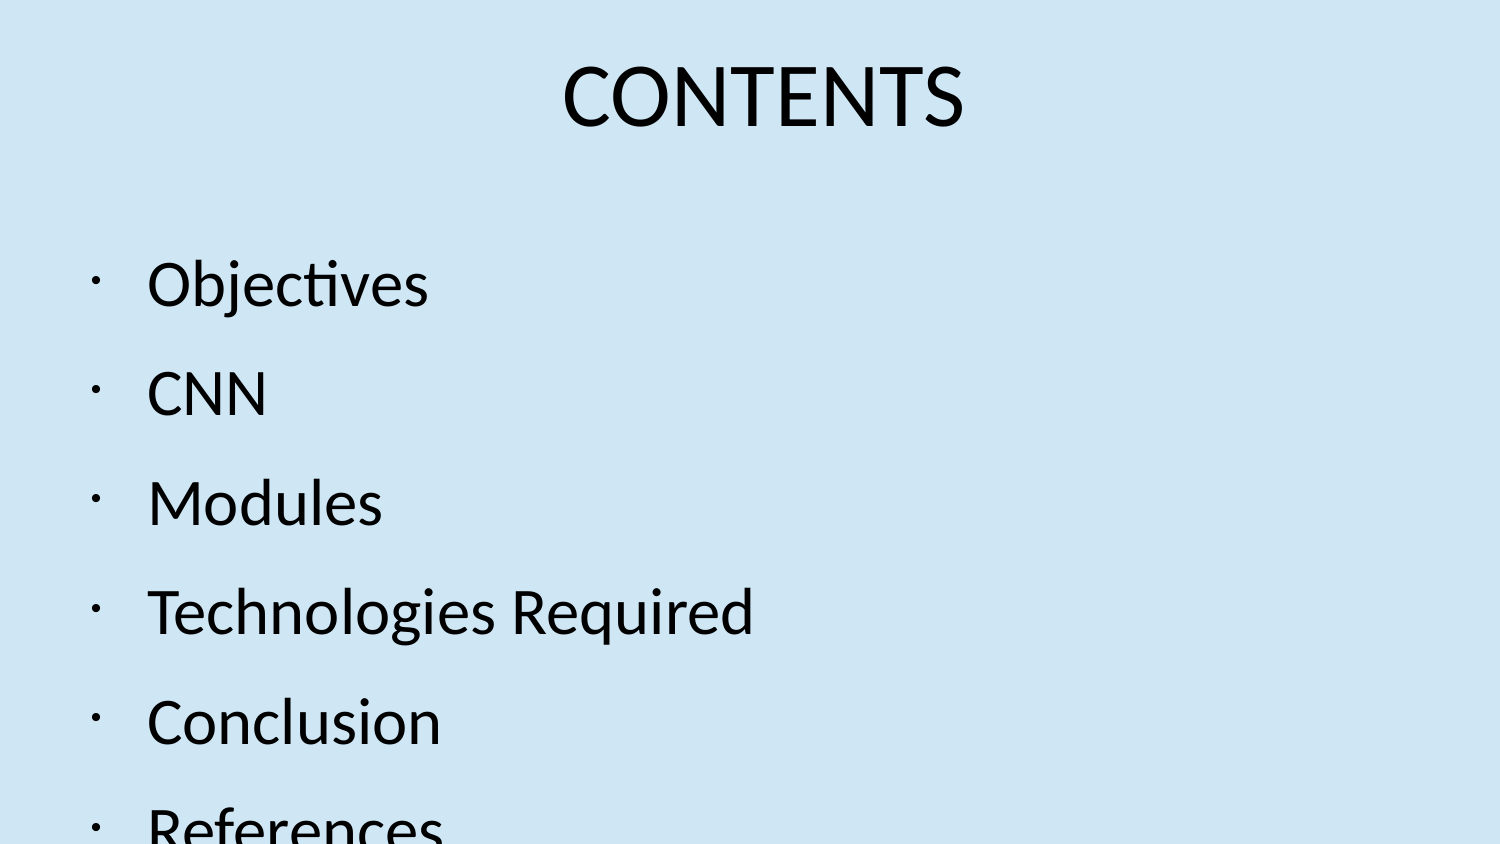

# CONTENTS
Objectives
CNN
Modules
Technologies Required
Conclusion
References